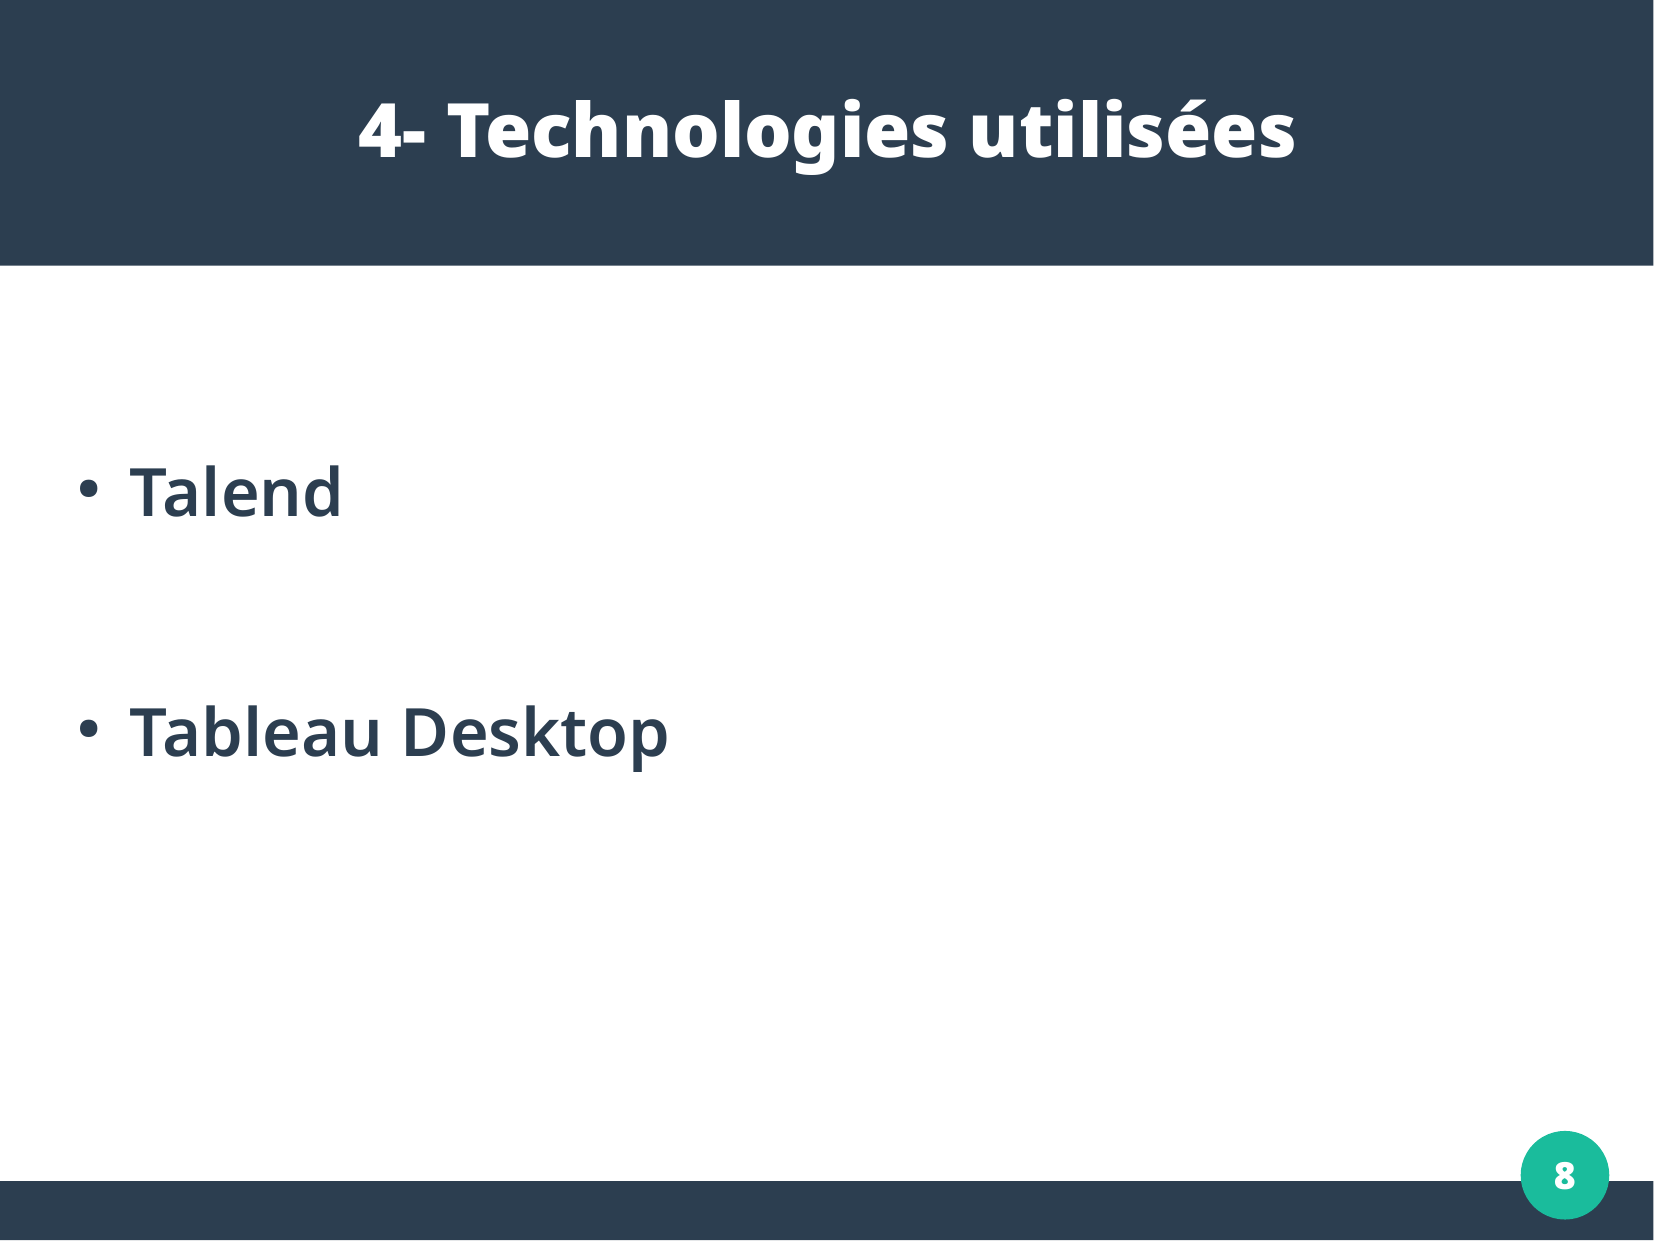

# 4- Technologies utilisées
Talend
Tableau Desktop
8